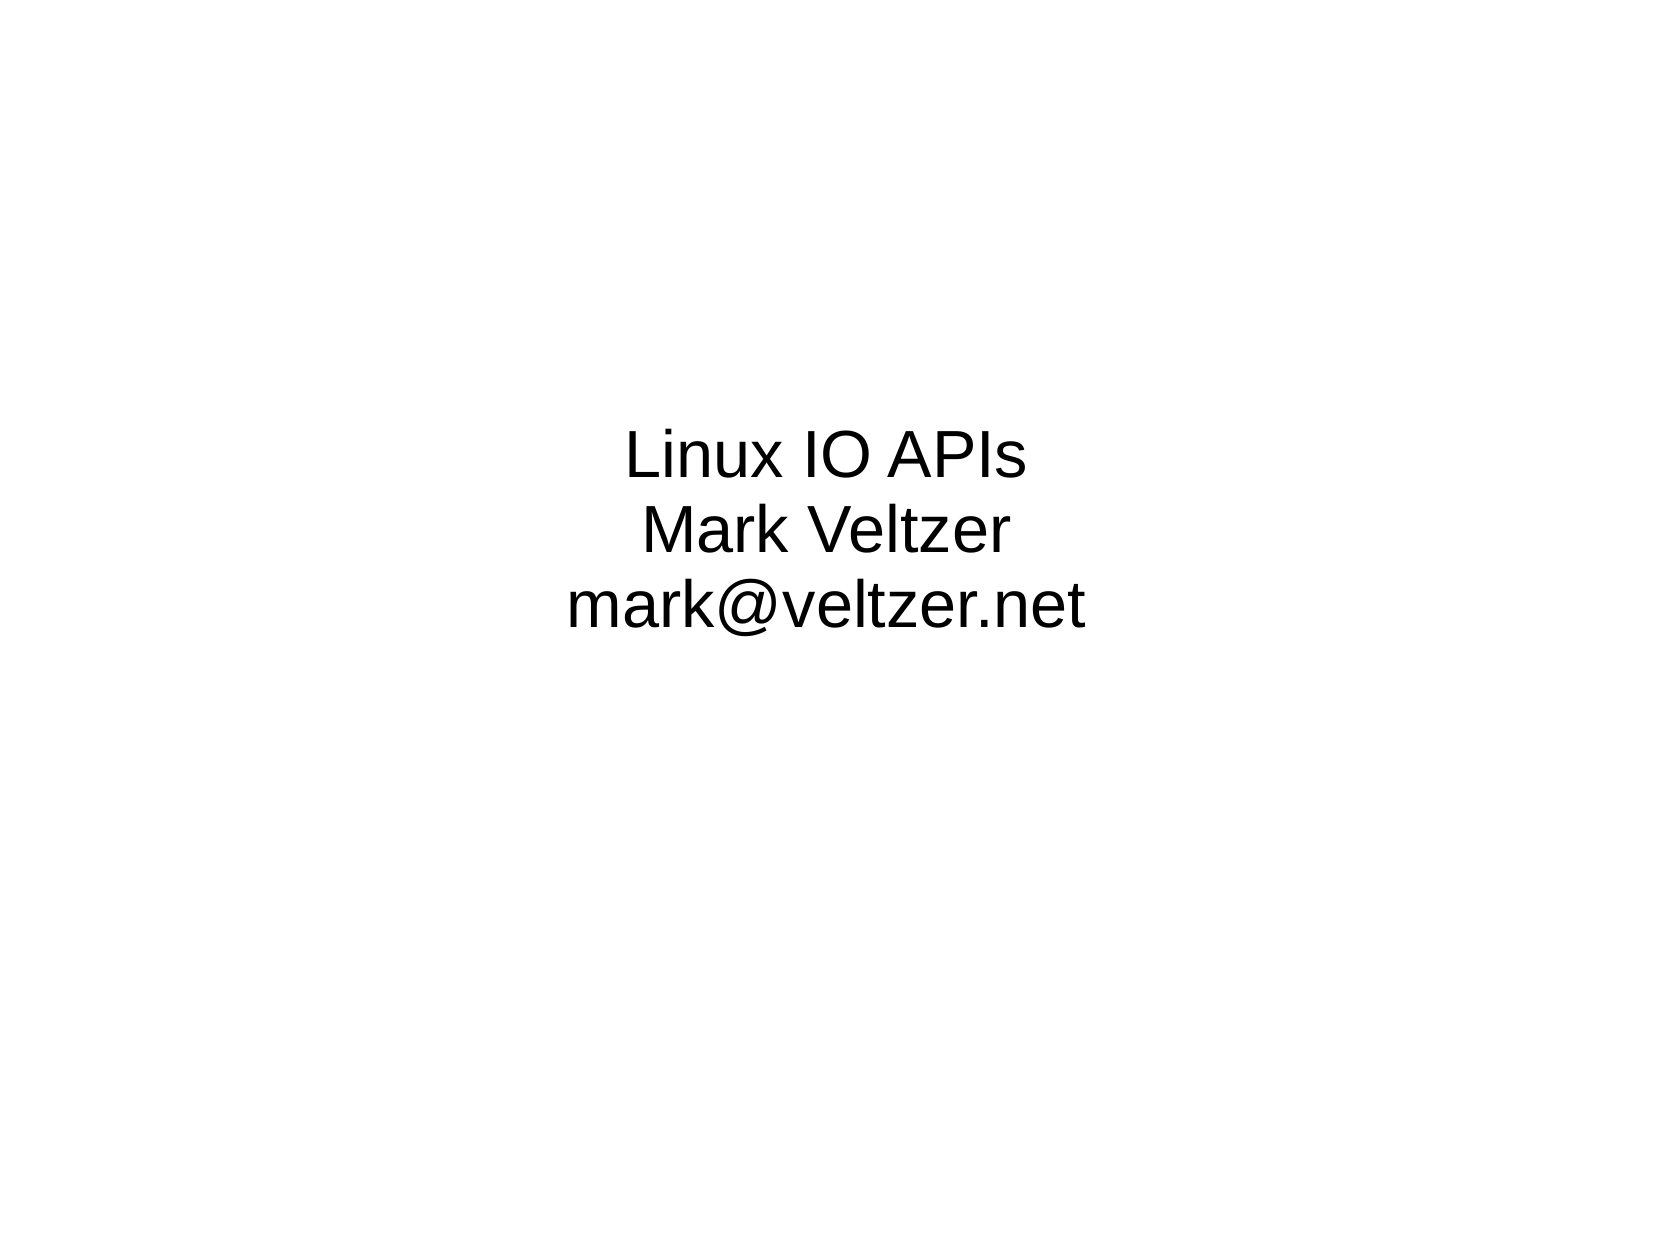

# Linux IO APIs
Mark Veltzer
mark@veltzer.net